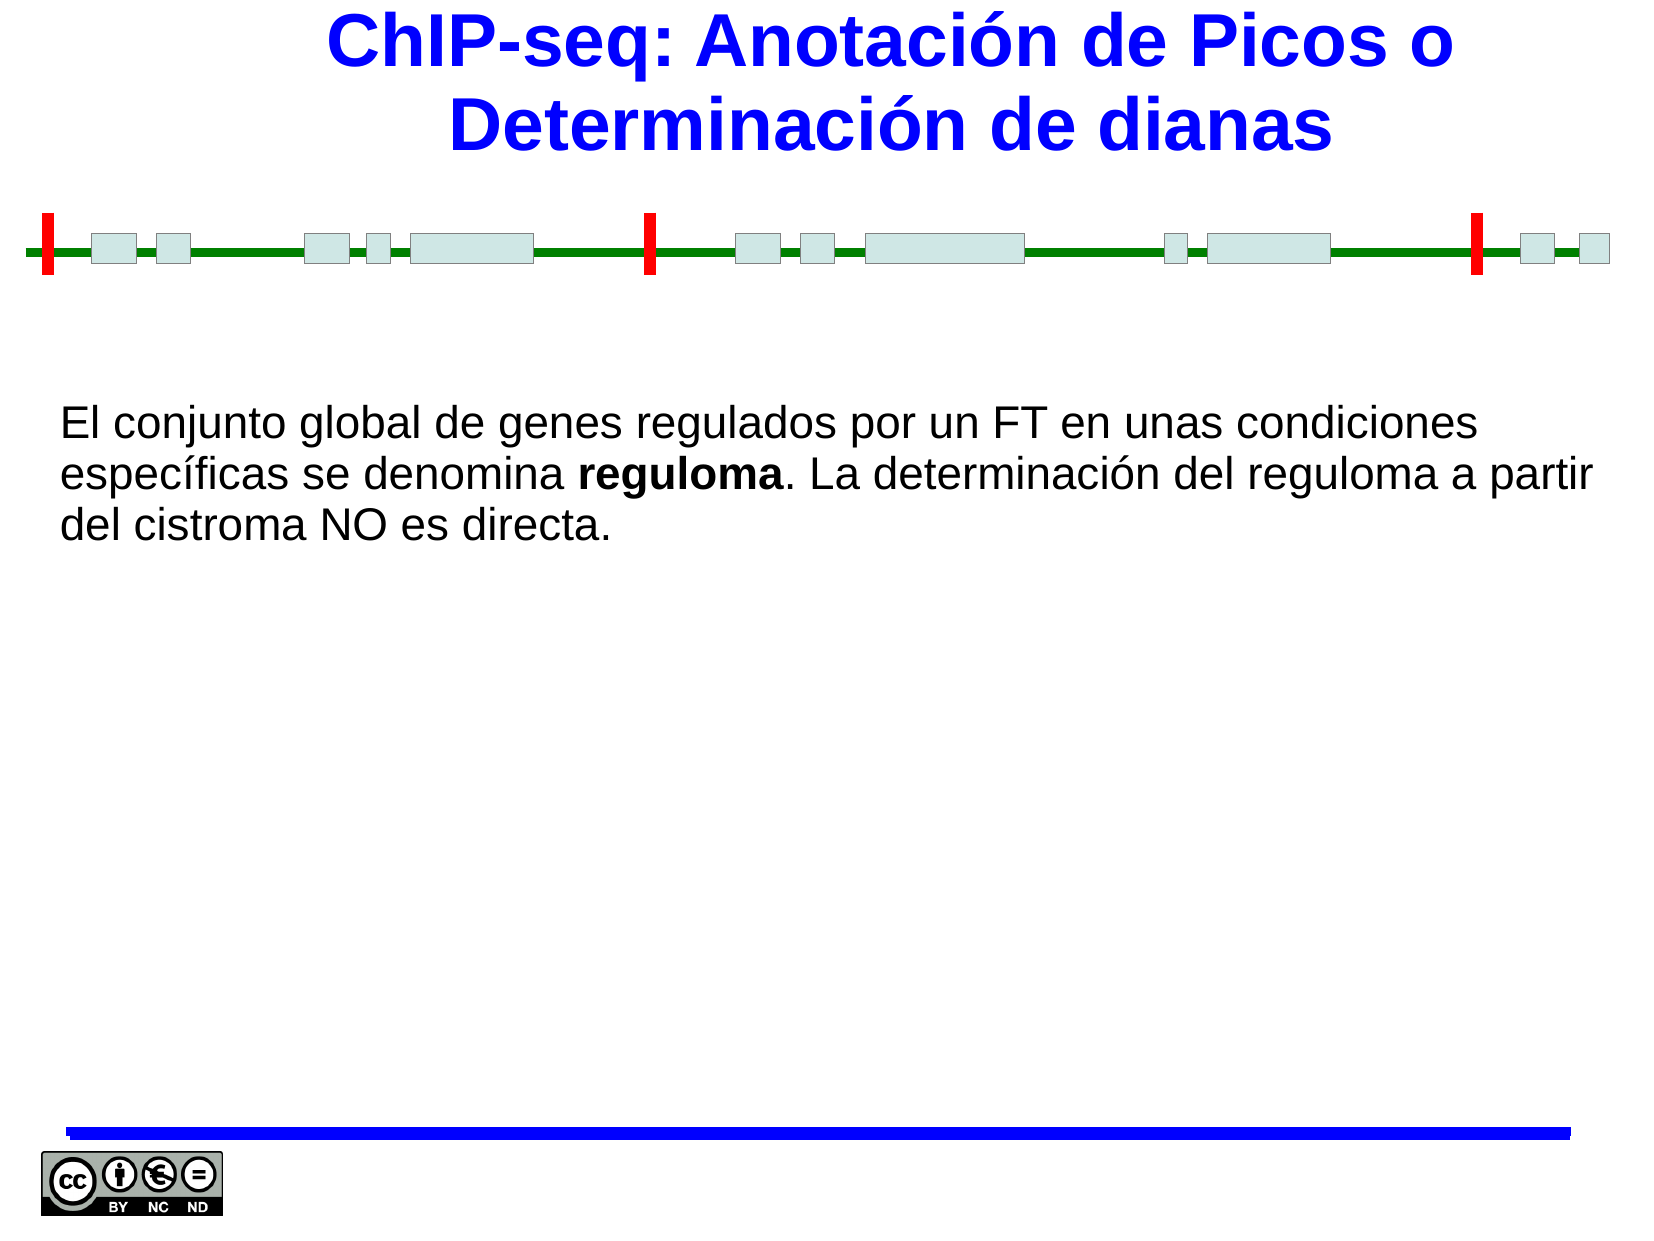

# ChIP-seq: Anotación de Picos o Determinación de dianas
El conjunto global de genes regulados por un FT en unas condiciones específicas se denomina reguloma. La determinación del reguloma a partir del cistroma NO es directa.